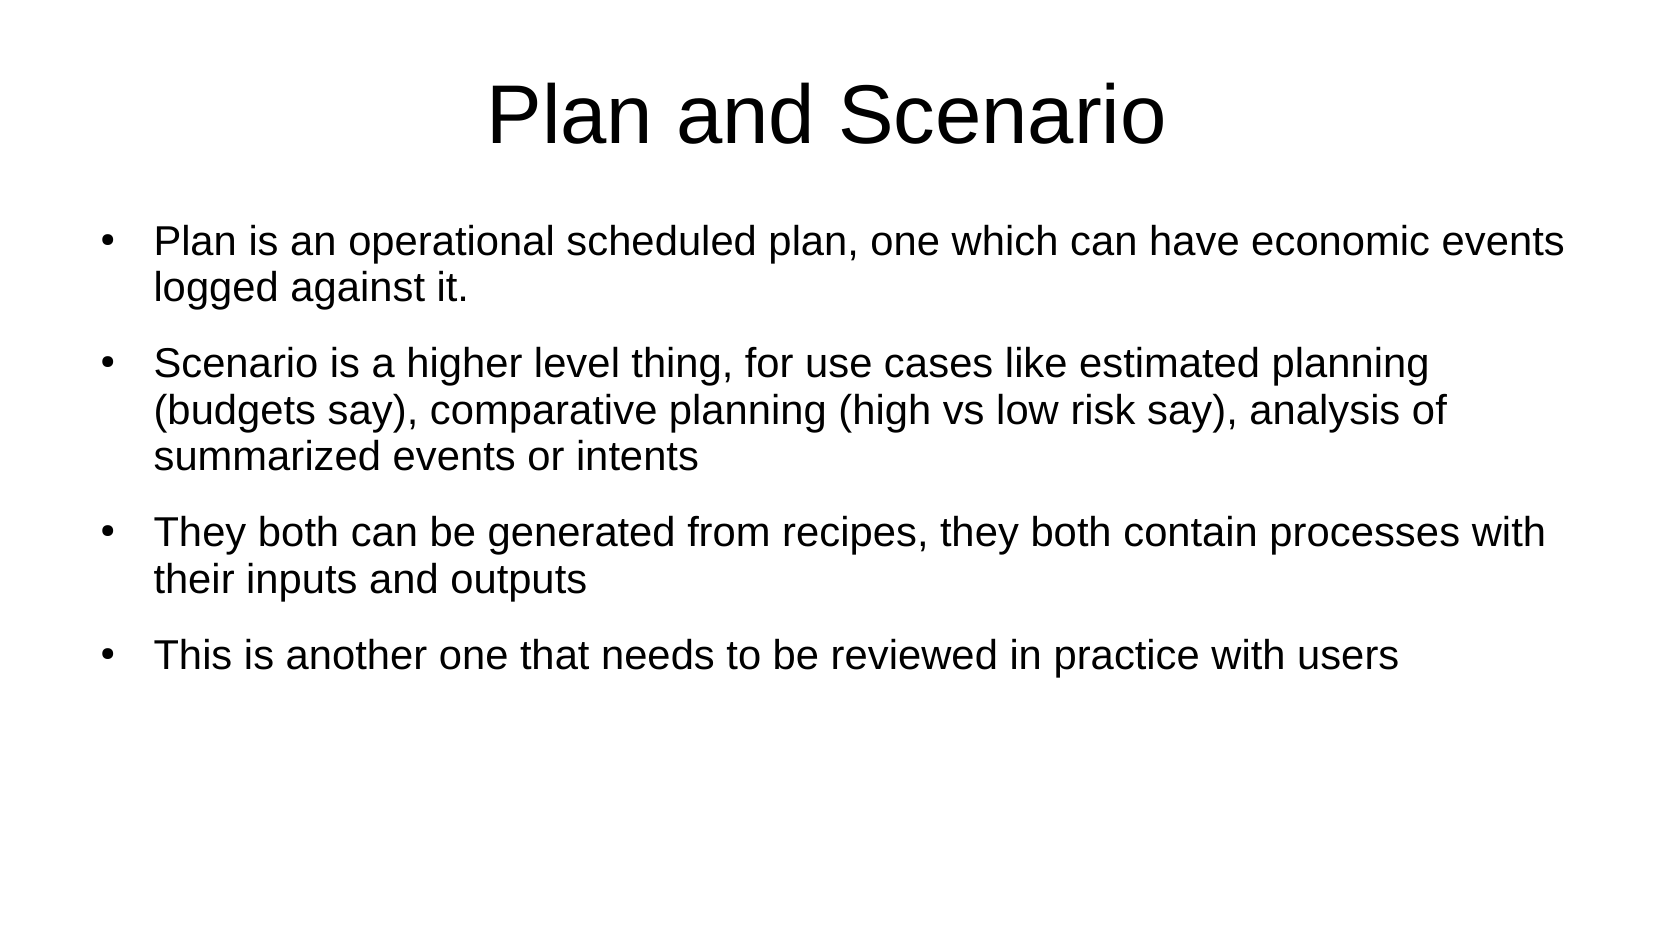

# Plan and Scenario
Plan is an operational scheduled plan, one which can have economic events logged against it.
Scenario is a higher level thing, for use cases like estimated planning (budgets say), comparative planning (high vs low risk say), analysis of summarized events or intents
They both can be generated from recipes, they both contain processes with their inputs and outputs
This is another one that needs to be reviewed in practice with users